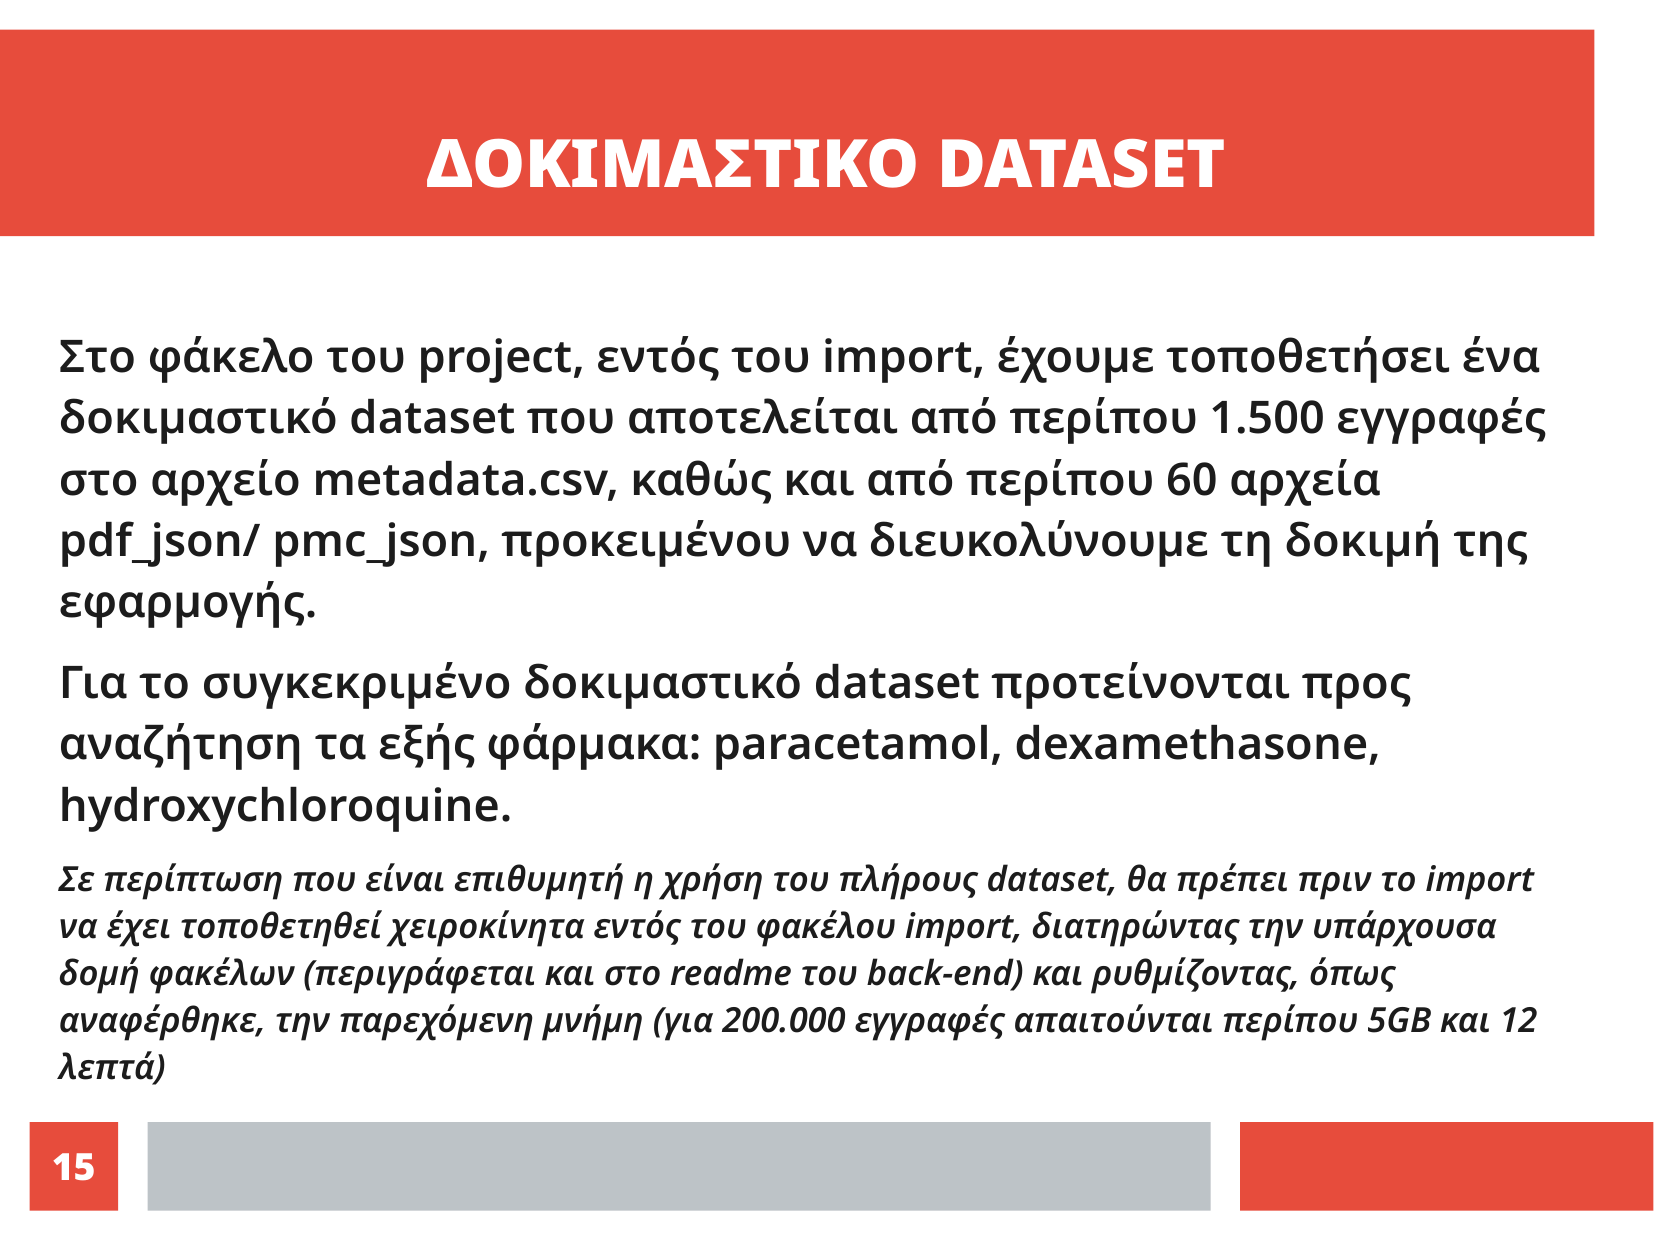

# ΔΟΚΙΜΑΣΤΙΚΟ DATASET
Στο φάκελο του project, εντός του import, έχουμε τοποθετήσει ένα δοκιμαστικό dataset που αποτελείται από περίπου 1.500 εγγραφές στο αρχείο metadata.csv, καθώς και από περίπου 60 αρχεία pdf_json/ pmc_json, προκειμένου να διευκολύνουμε τη δοκιμή της εφαρμογής.
Για το συγκεκριμένο δοκιμαστικό dataset προτείνονται προς αναζήτηση τα εξής φάρμακα: paracetamol, dexamethasone, hydroxychloroquine.
Σε περίπτωση που είναι επιθυμητή η χρήση του πλήρους dataset, θα πρέπει πριν το import να έχει τοποθετηθεί χειροκίνητα εντός του φακέλου import, διατηρώντας την υπάρχουσα δομή φακέλων (περιγράφεται και στο readme του back-end) και ρυθμίζοντας, όπως αναφέρθηκε, την παρεχόμενη μνήμη (για 200.000 εγγραφές απαιτούνται περίπου 5GB και 12 λεπτά)
15